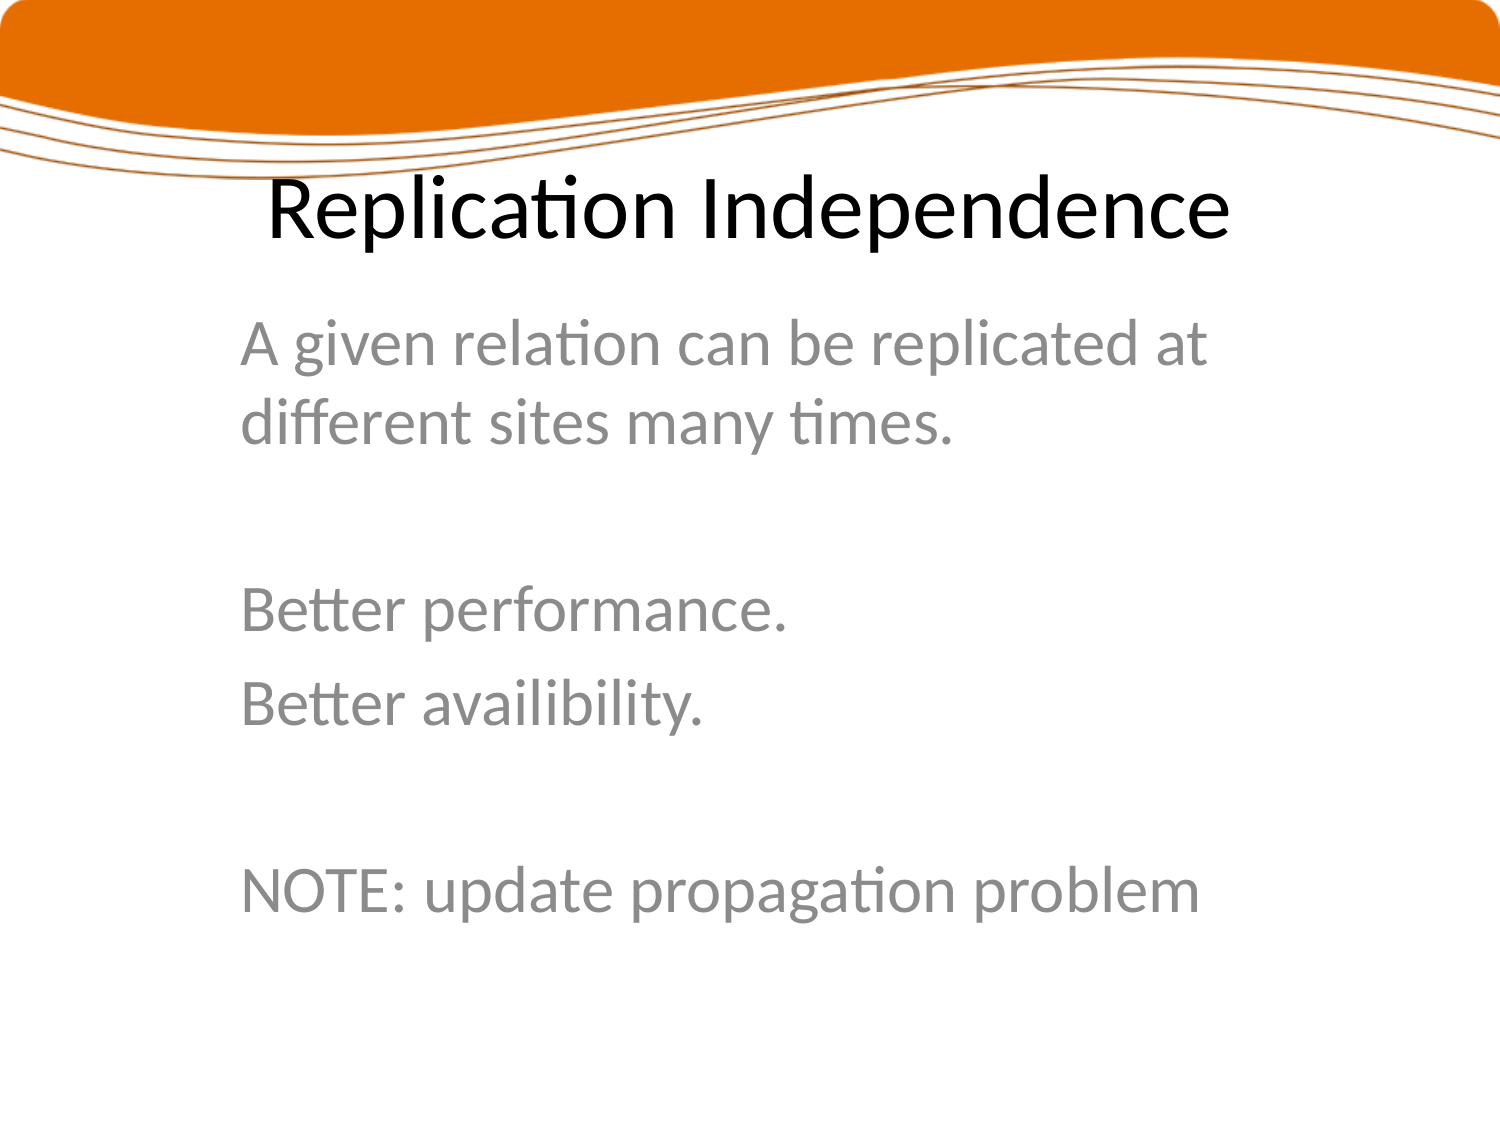

Replication Independence
# A given relation can be replicated at different sites many times.
Better performance.
Better availibility.
NOTE: update propagation problem